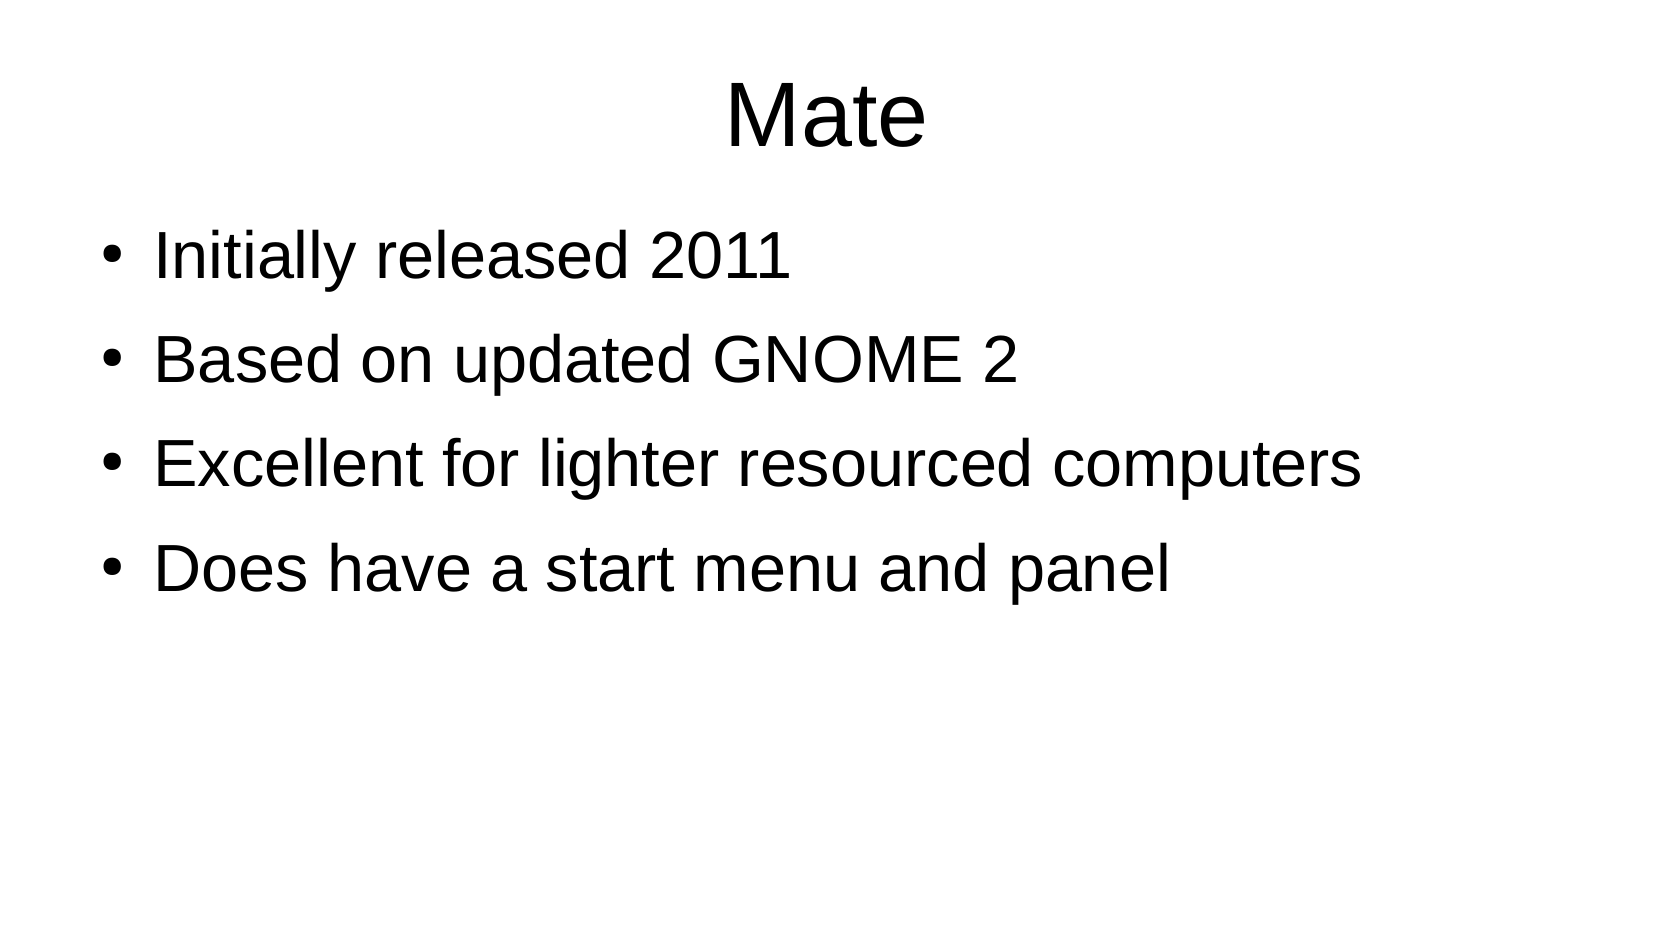

# Mate
Initially released 2011
Based on updated GNOME 2
Excellent for lighter resourced computers
Does have a start menu and panel